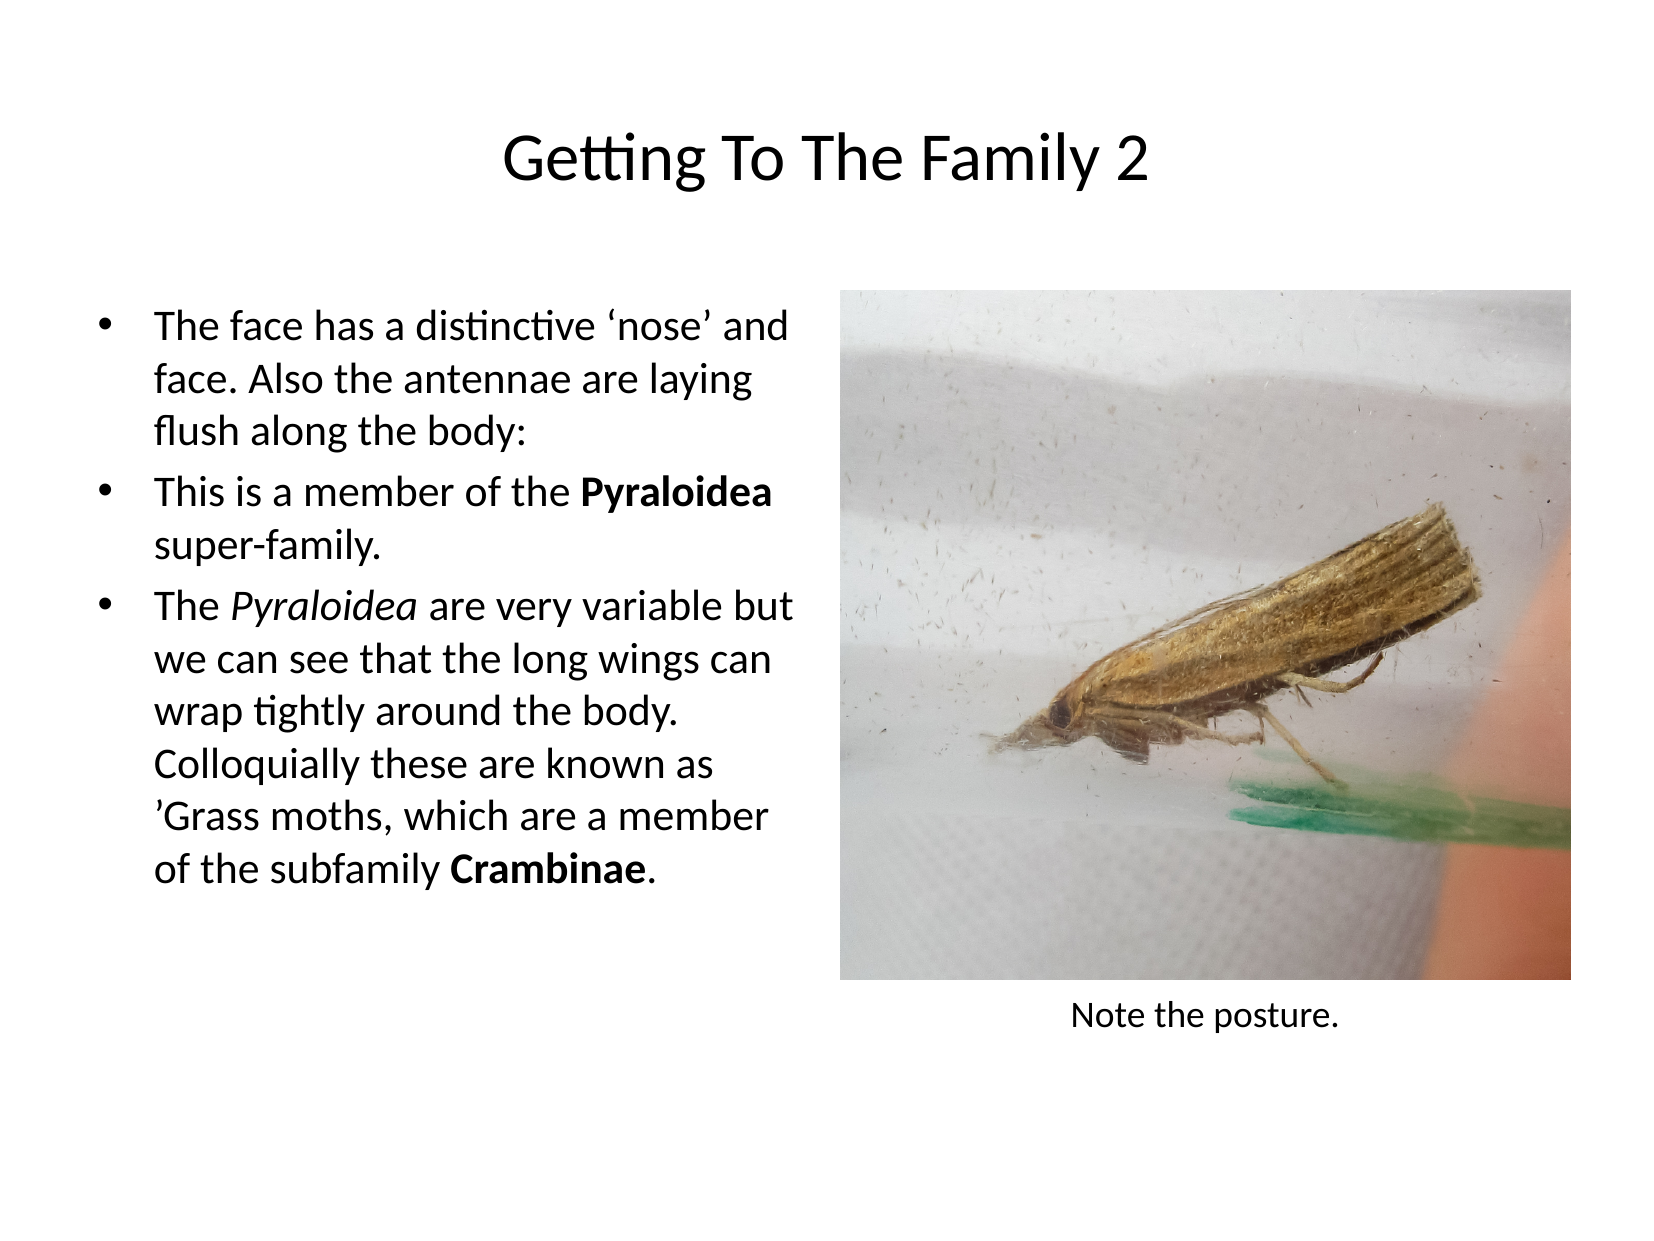

# Getting To The Family 2
The face has a distinctive ‘nose’ and face. Also the antennae are laying flush along the body:
This is a member of the Pyraloidea super-family.
The Pyraloidea are very variable but we can see that the long wings can wrap tightly around the body. Colloquially these are known as ’Grass moths, which are a member of the subfamily Crambinae.
Note the posture.